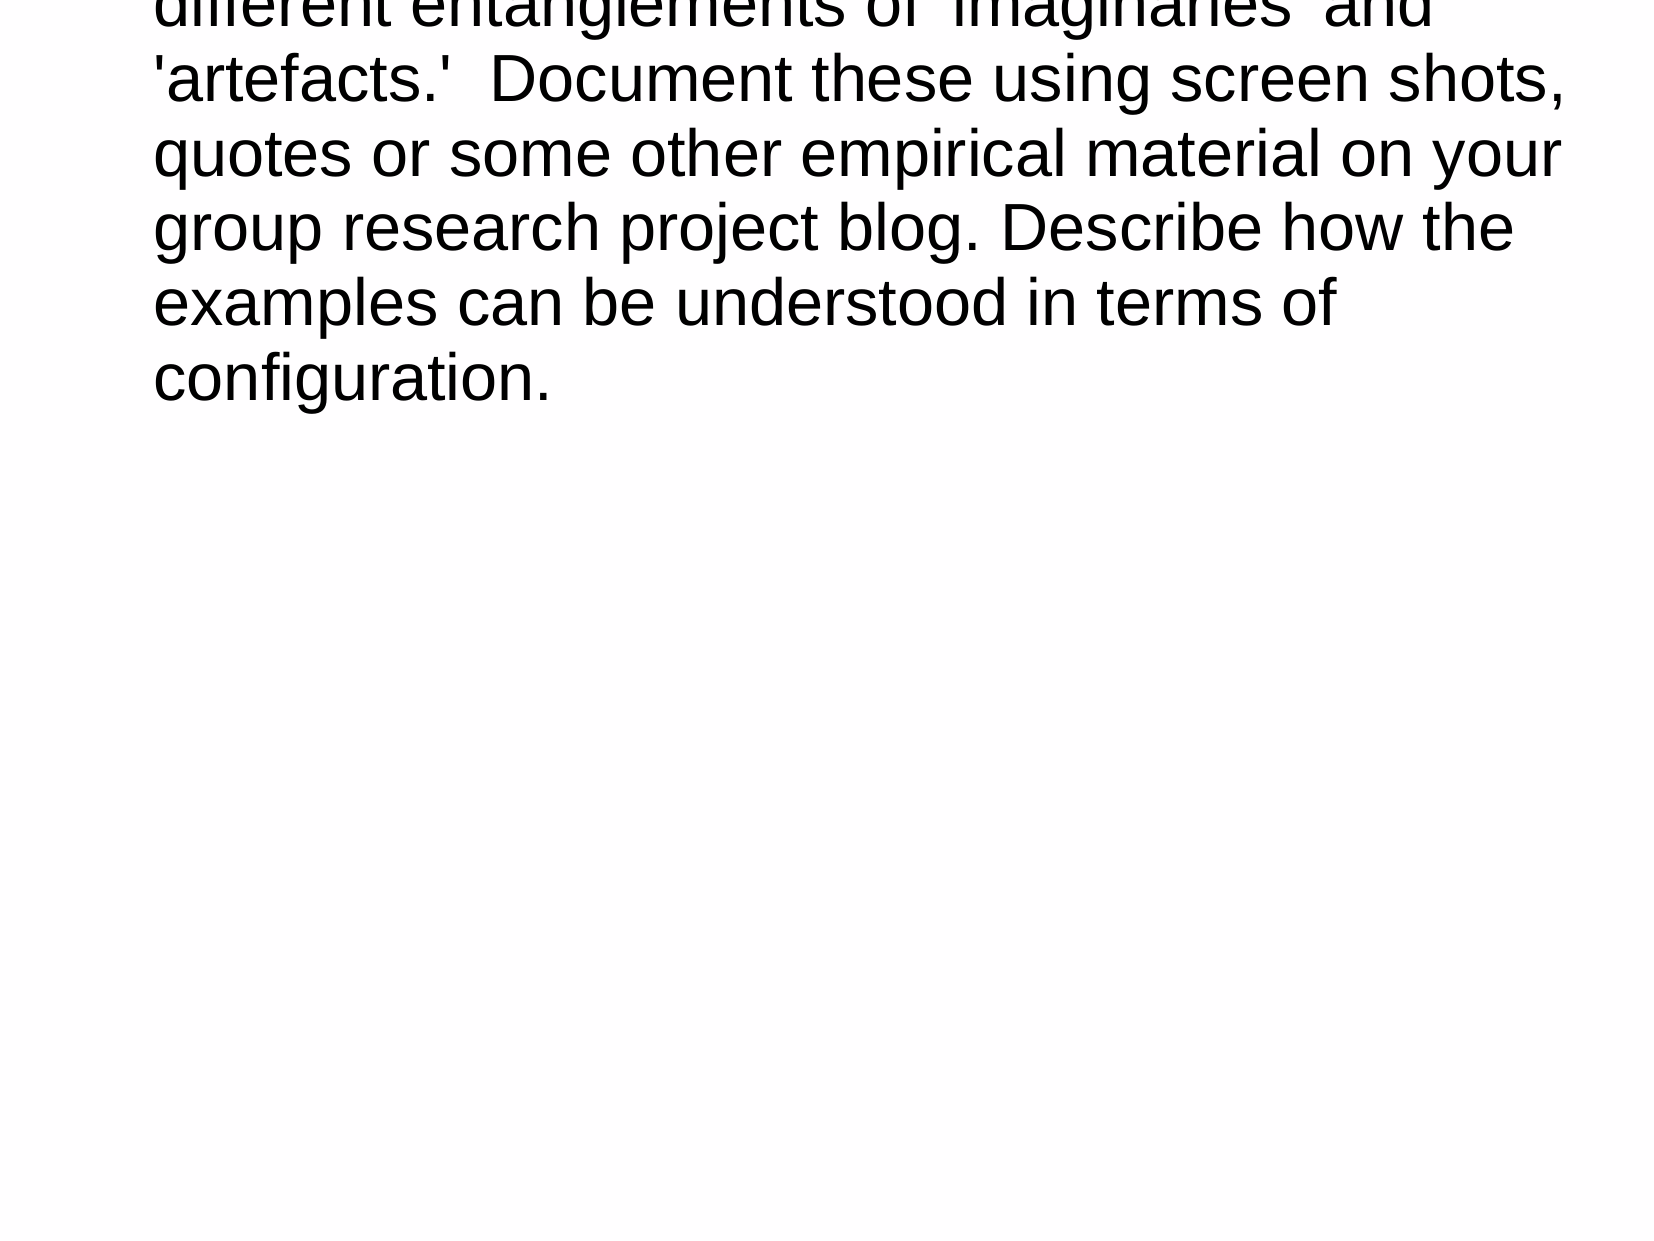

# In relation to your research project, find 2 different entanglements of 'imaginaries' and 'artefacts.' Document these using screen shots, quotes or some other empirical material on your group research project blog. Describe how the examples can be understood in terms of configuration.